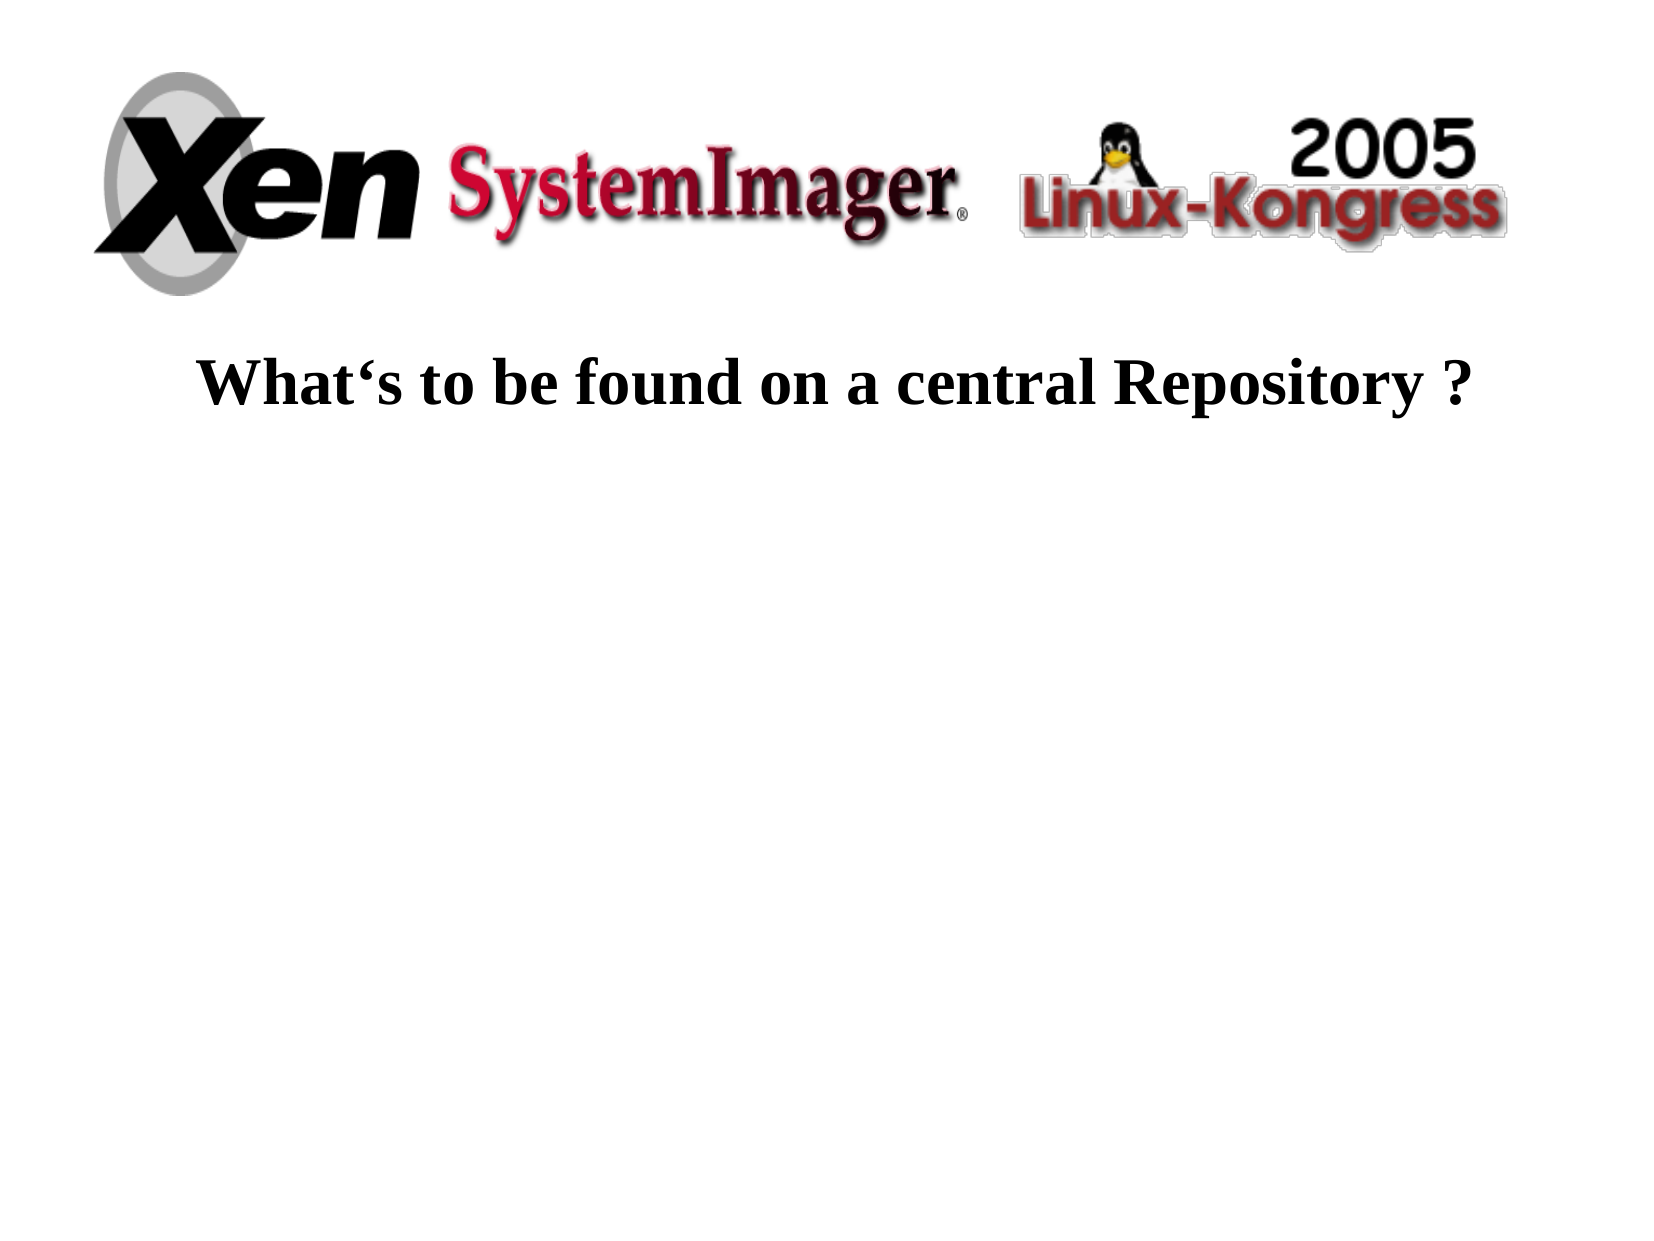

#
What‘s to be found on a central Repository ?